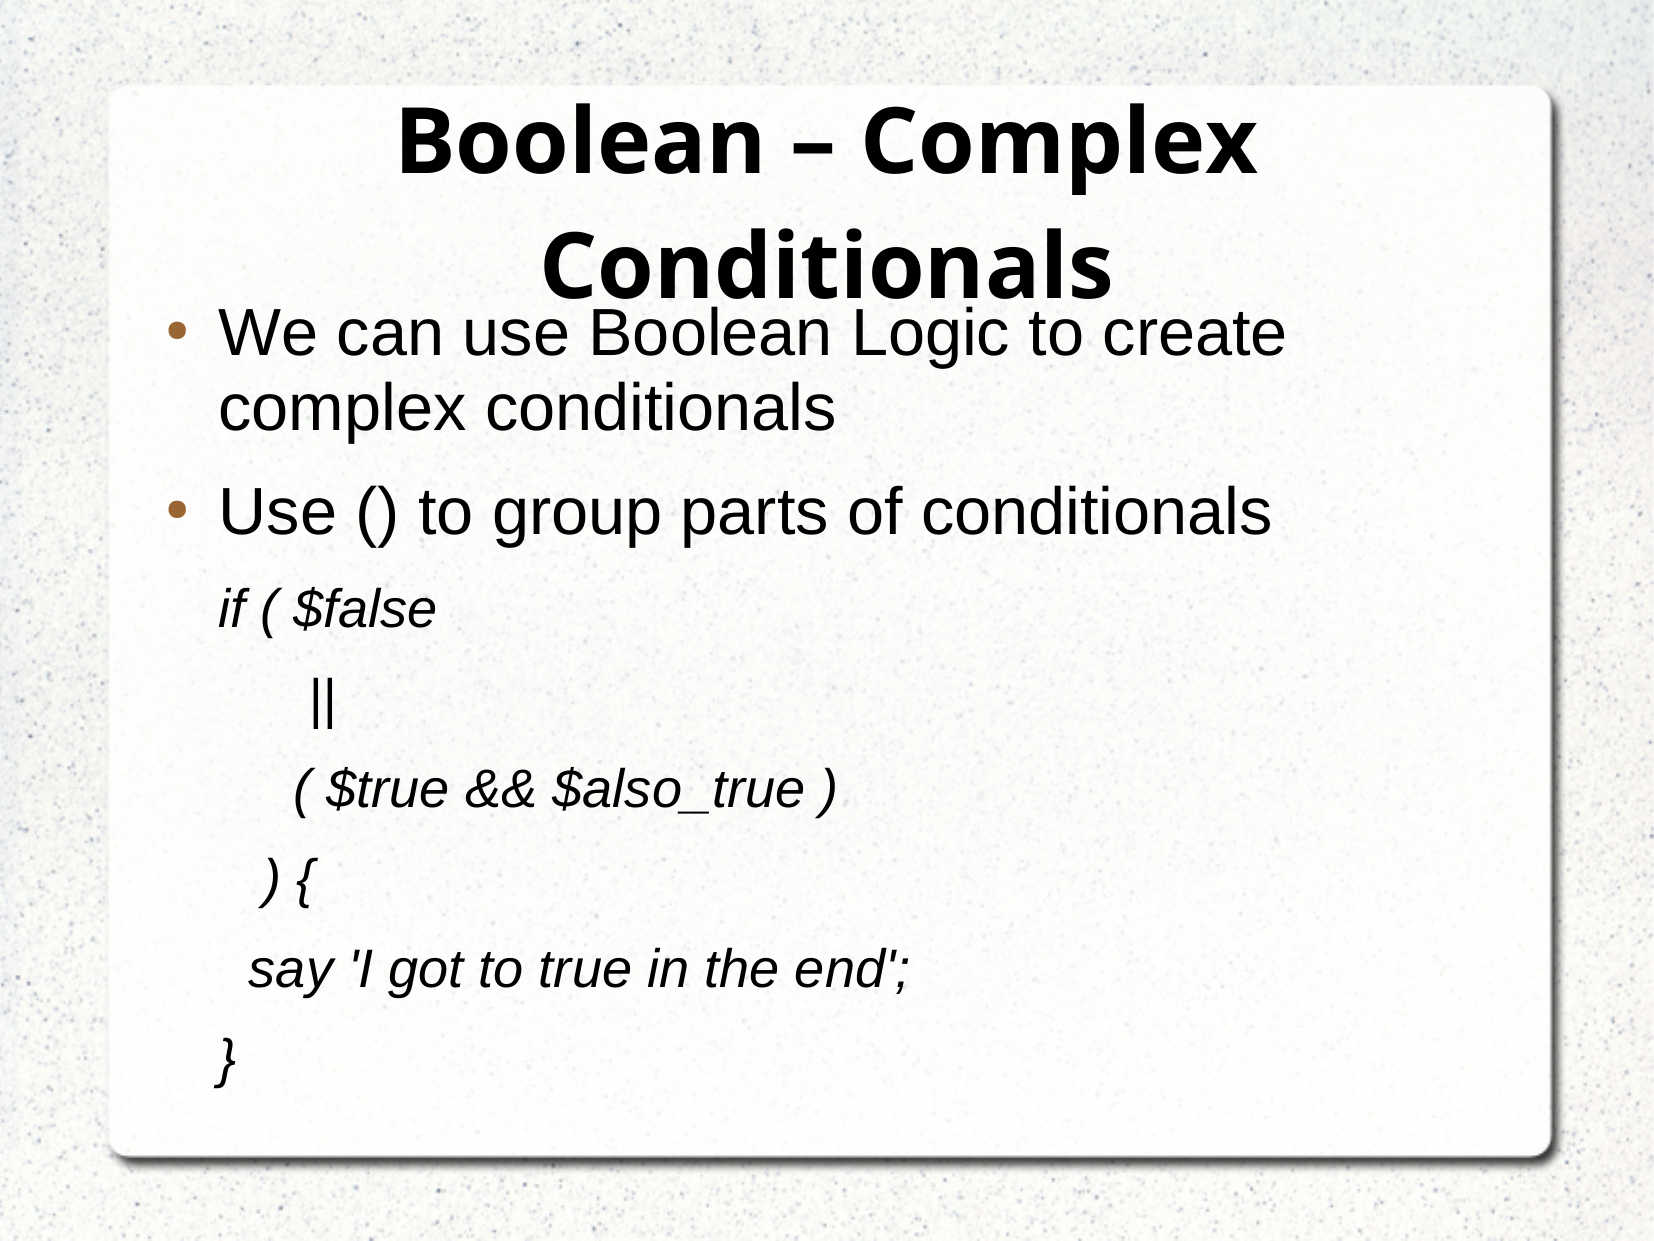

# Boolean – Complex Conditionals
We can use Boolean Logic to create complex conditionals
Use () to group parts of conditionals
if ( $false
 ||
 ( $true && $also_true )
 ) {
 say 'I got to true in the end';
}